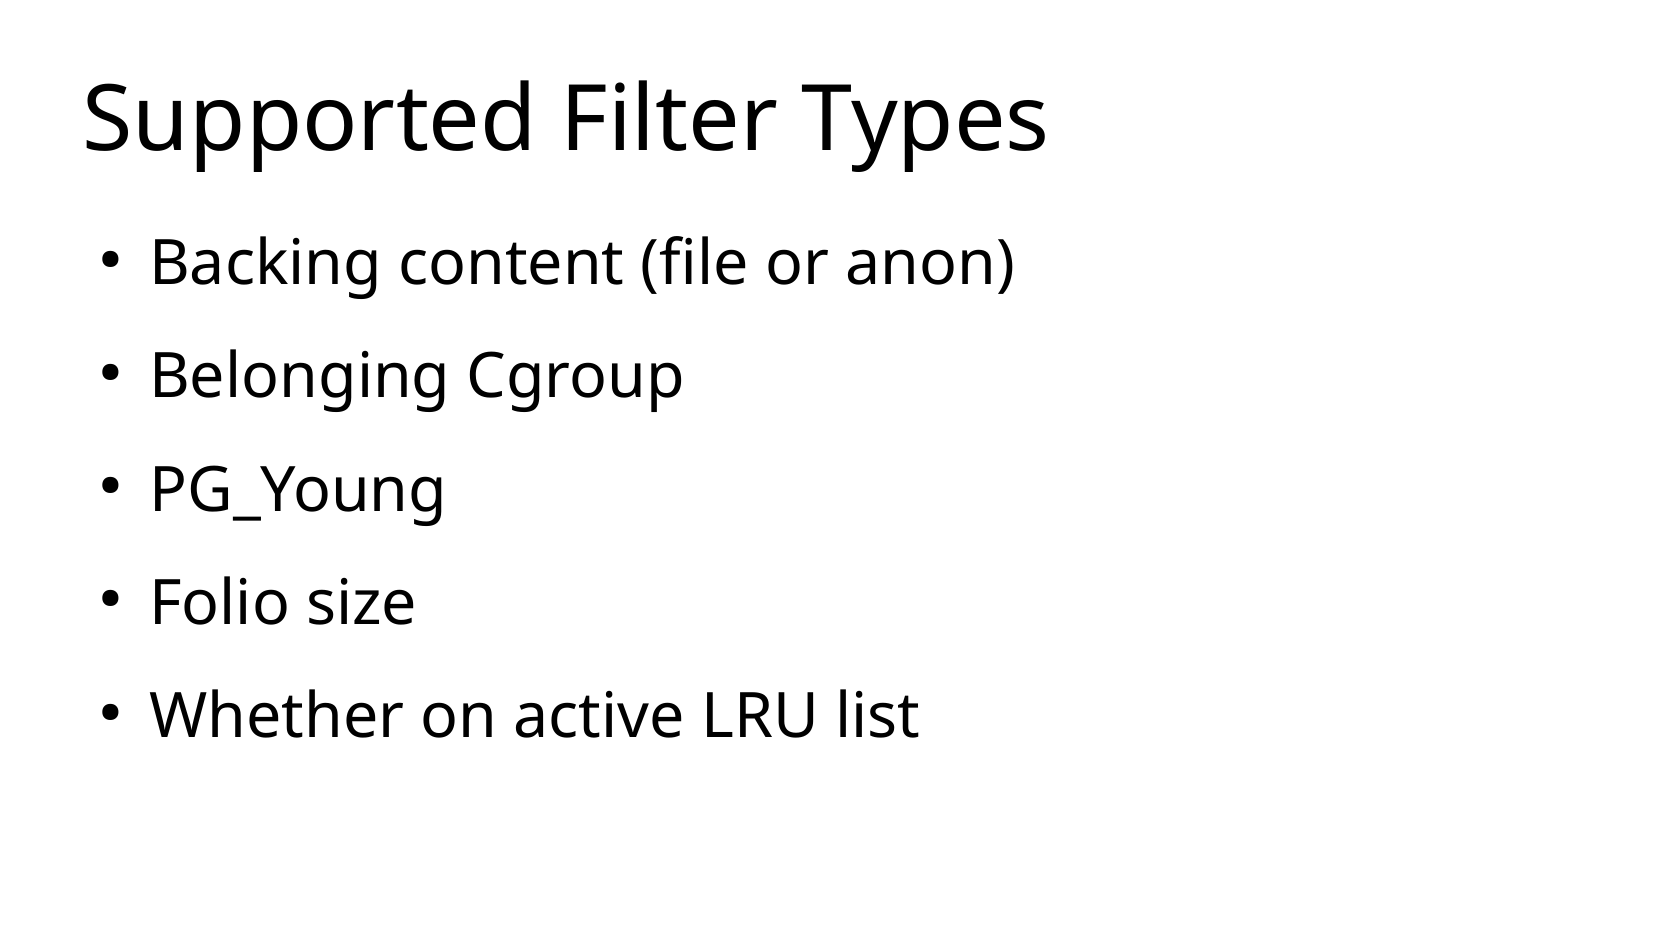

# Supported Filter Types
Backing content (file or anon)
Belonging Cgroup
PG_Young
Folio size
Whether on active LRU list